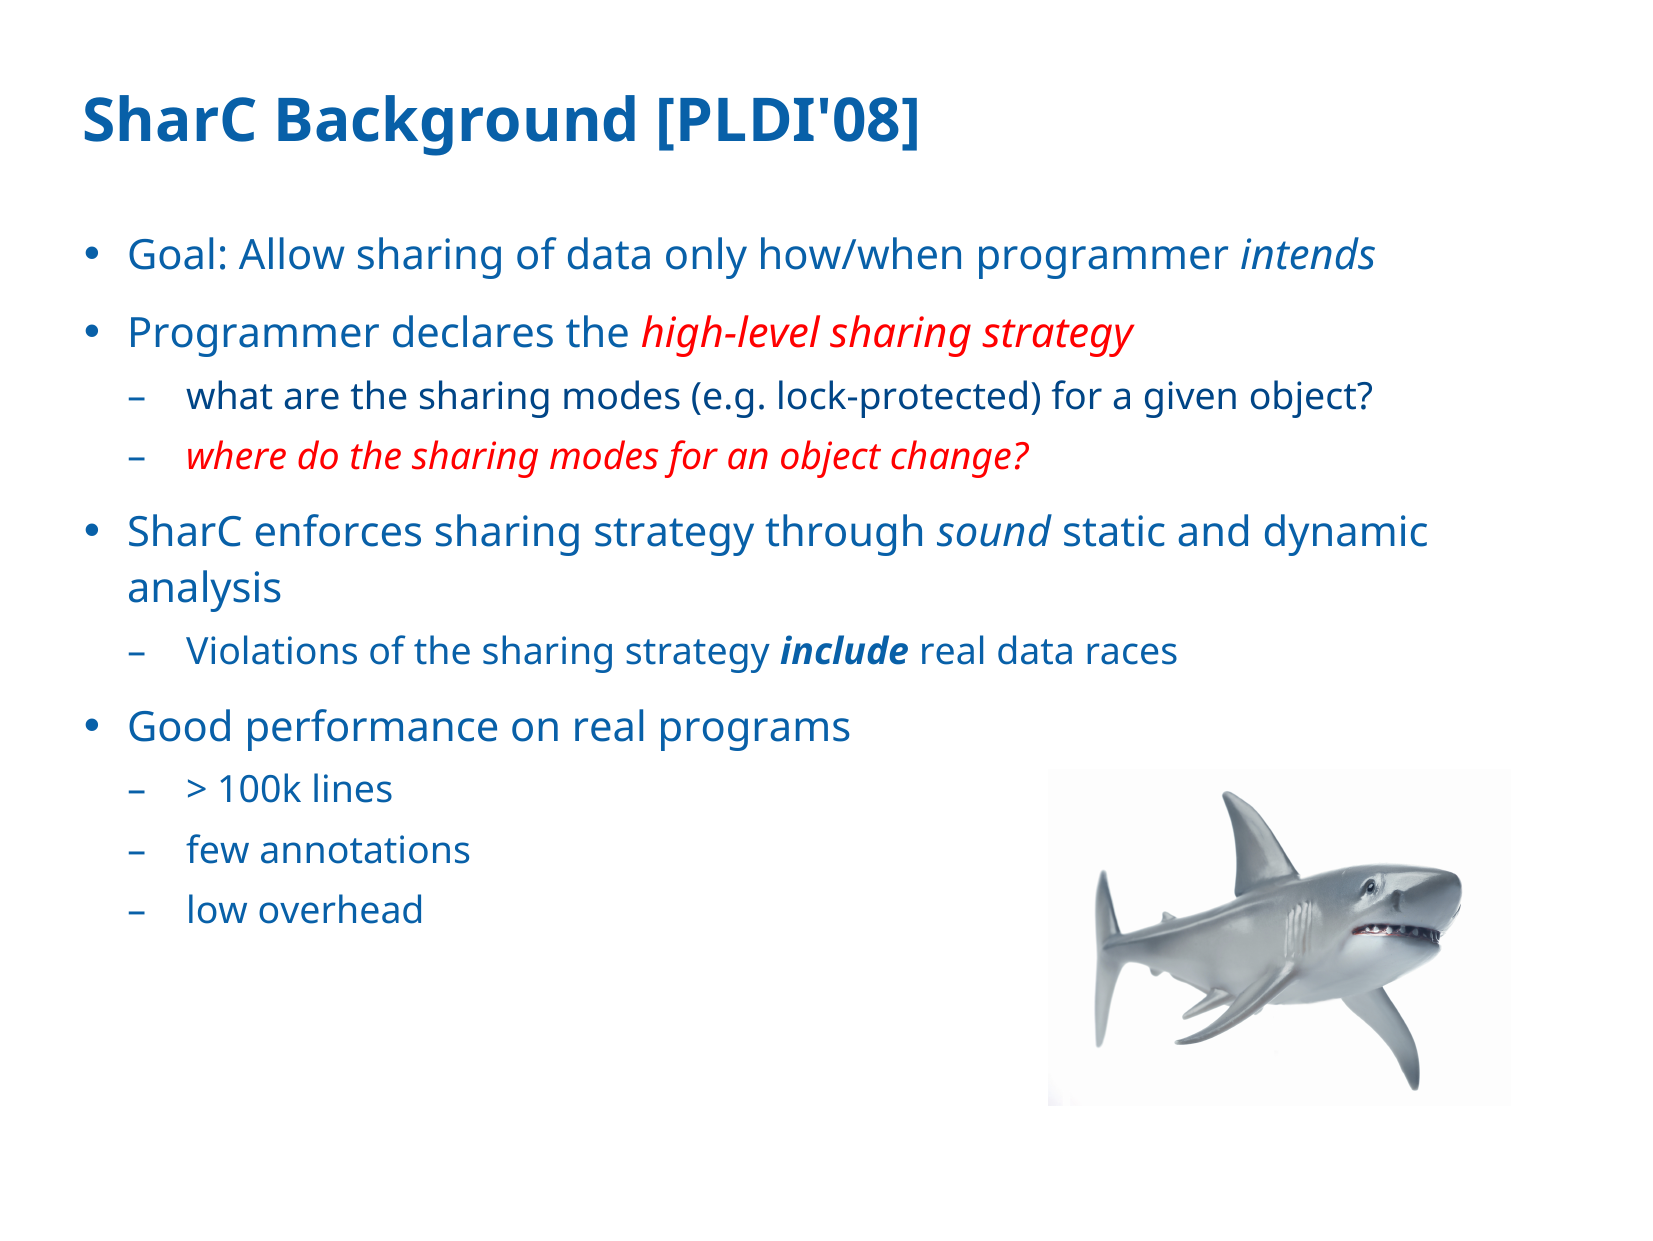

# SharC Background [PLDI'08]
Goal: Allow sharing of data only how/when programmer intends
Programmer declares the high-level sharing strategy
what are the sharing modes (e.g. lock-protected) for a given object?
where do the sharing modes for an object change?
SharC enforces sharing strategy through sound static and dynamic analysis
Violations of the sharing strategy include real data races
Good performance on real programs
> 100k lines
few annotations
low overhead